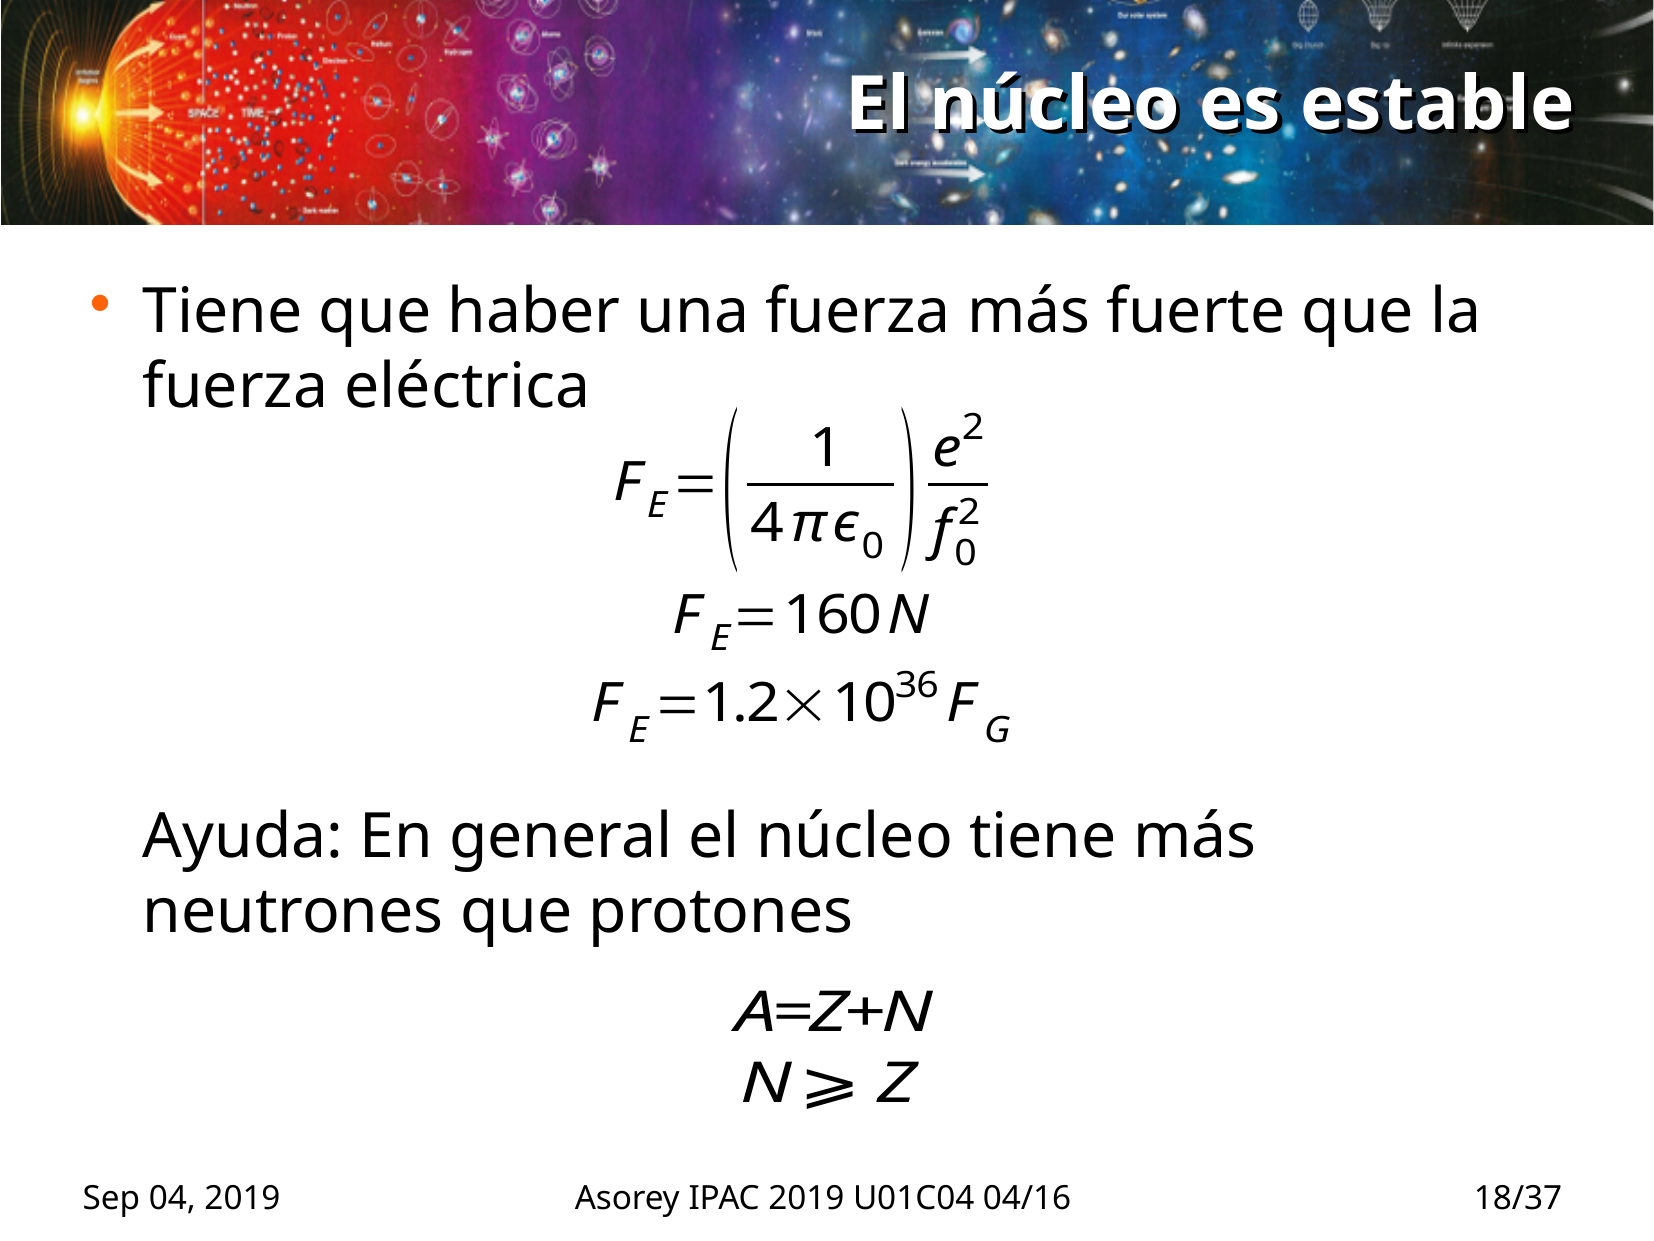

# El núcleo es estable
Tiene que haber una fuerza más fuerte que la fuerza eléctrica
Ayuda: En general el núcleo tiene más neutrones que protones
Sep 04, 2019
Asorey IPAC 2019 U01C04 04/16
18